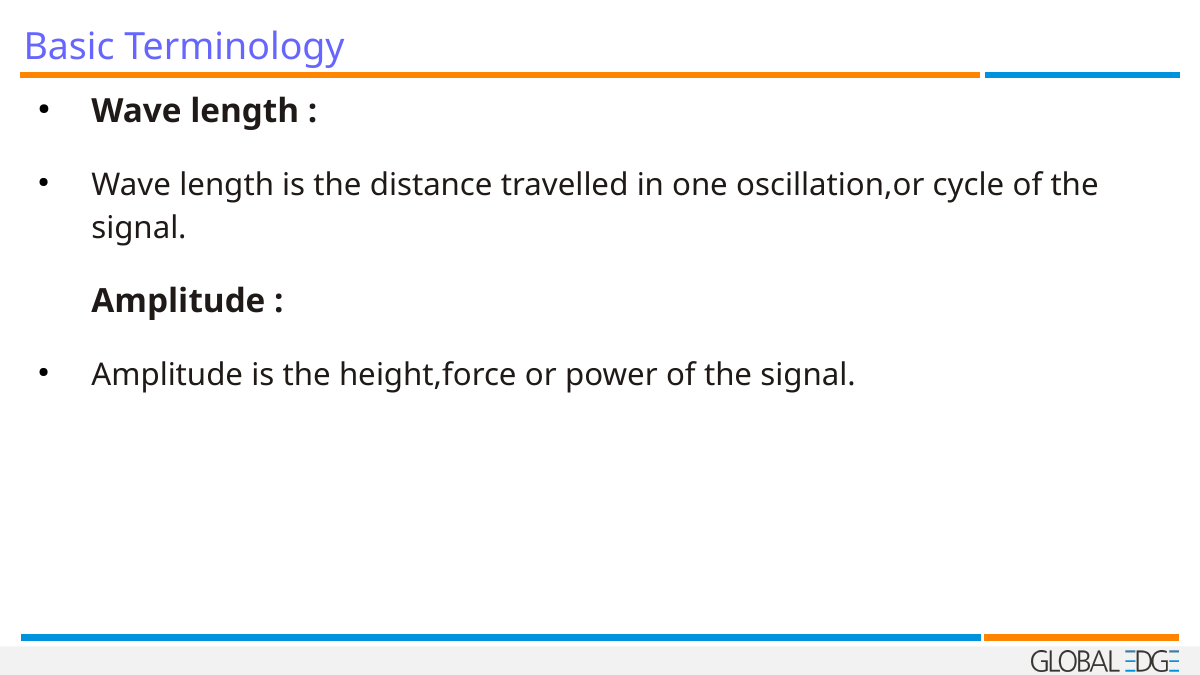

# Basic Terminology
Wave length :
Wave length is the distance travelled in one oscillation,or cycle of the signal.
Amplitude :
Amplitude is the height,force or power of the signal.